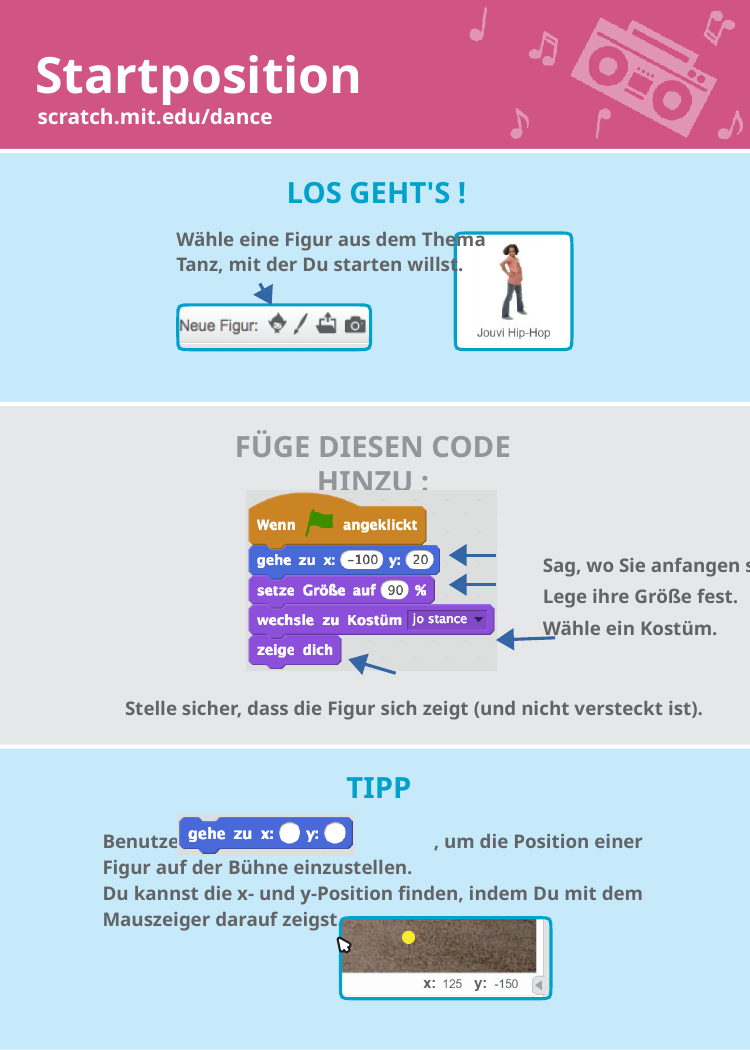

Startposition
scratch.mit.edu/dance
LOS GEHT'S !
Wähle eine Figur aus dem Thema
Tanz, mit der Du starten willst.
FÜGE DIESEN CODE HINZU :
 Sag, wo Sie anfangen soll.
 Lege ihre Größe fest.
 Wähle ein Kostüm.
Stelle sicher, dass die Figur sich zeigt (und nicht versteckt ist).
TIPP
Benutze , um die Position einer Figur auf der Bühne einzustellen.
Du kannst die x- und y-Position finden, indem Du mit dem Mauszeiger darauf zeigst.